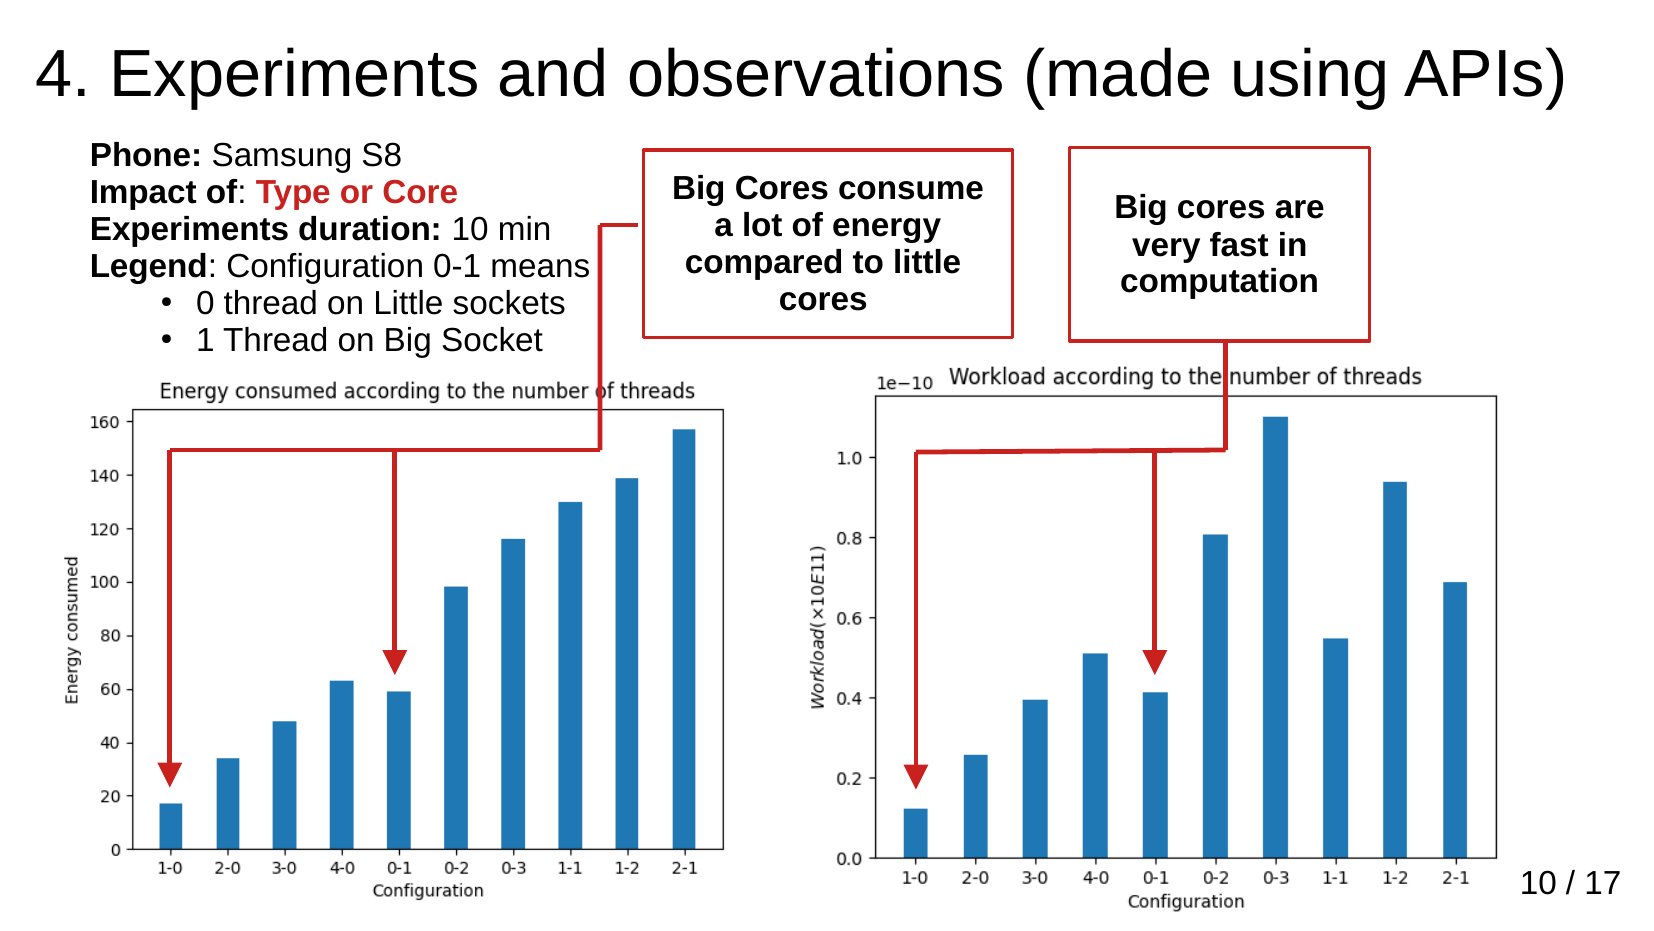

# 4. Experiments and observations (made using APIs)
Phone: Samsung S8
Impact of: Type or Core
Experiments duration: 10 min
Legend: Configuration 0-1 means
0 thread on Little sockets
1 Thread on Big Socket
Big cores are very fast in computation
Big Cores consume a lot of energy compared to little cores
10 / 17